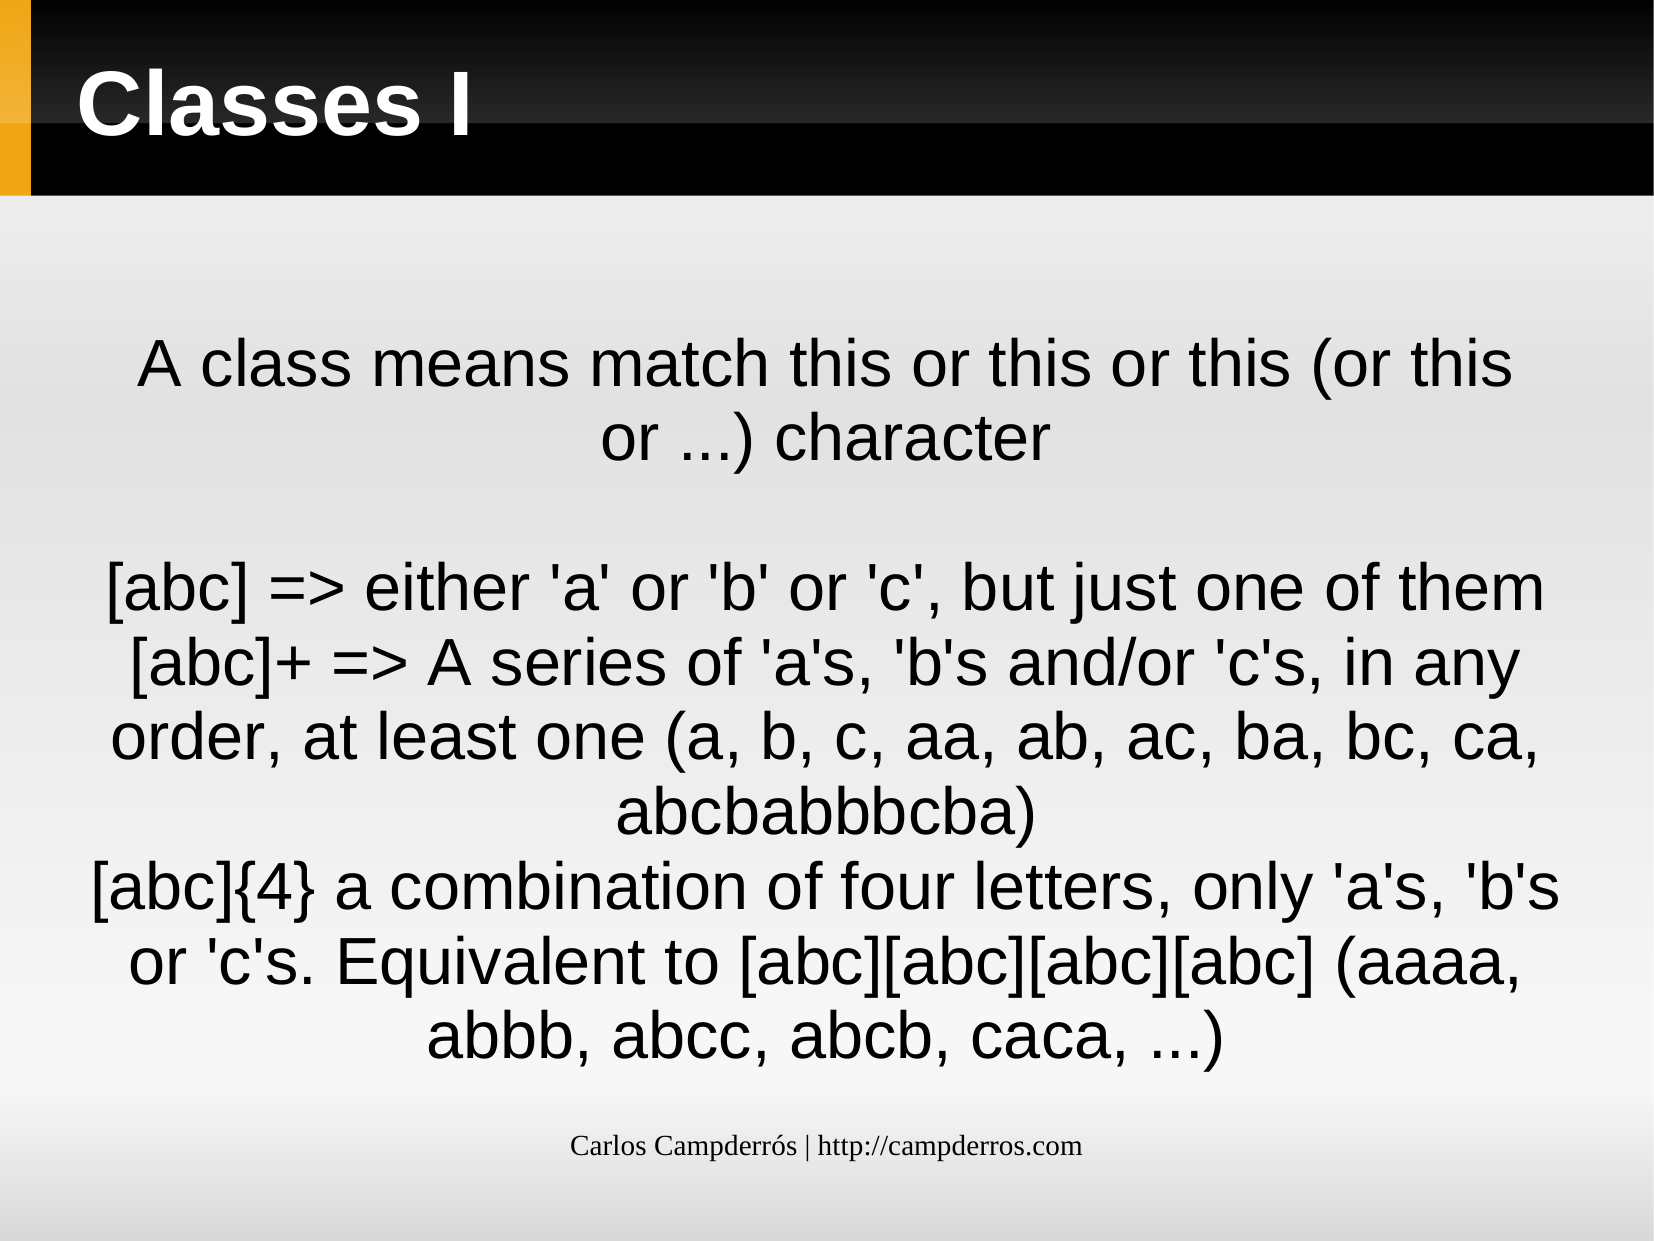

# Classes I
A class means match this or this or this (or this or ...) character
[abc] => either 'a' or 'b' or 'c', but just one of them
[abc]+ => A series of 'a's, 'b's and/or 'c's, in any order, at least one (a, b, c, aa, ab, ac, ba, bc, ca, abcbabbbcba)
[abc]{4} a combination of four letters, only 'a's, 'b's or 'c's. Equivalent to [abc][abc][abc][abc] (aaaa, abbb, abcc, abcb, caca, ...)
Carlos Campderrós | http://campderros.com